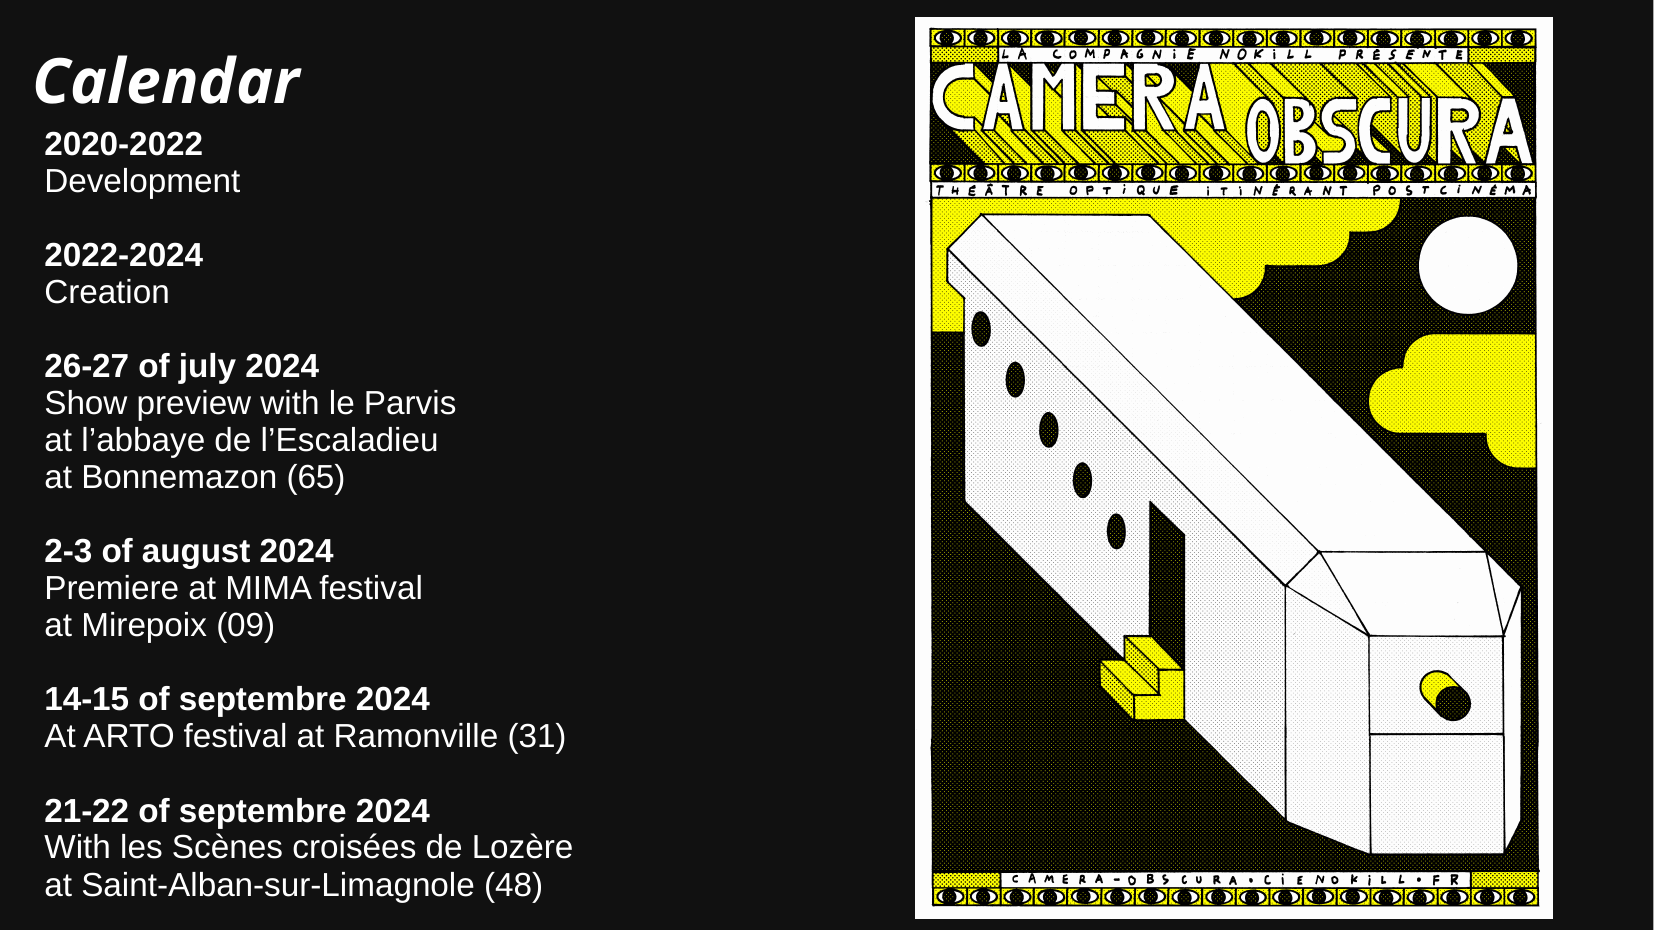

Calendar
2020-2022
Development
2022-2024
Creation
26-27 of july 2024
Show preview with le Parvis
at l’abbaye de l’Escaladieu
at Bonnemazon (65)
2-3 of august 2024
Premiere at MIMA festival
at Mirepoix (09)
14-15 of septembre 2024
At ARTO festival at Ramonville (31)
21-22 of septembre 2024
With les Scènes croisées de Lozère
at Saint-Alban-sur-Limagnole (48)